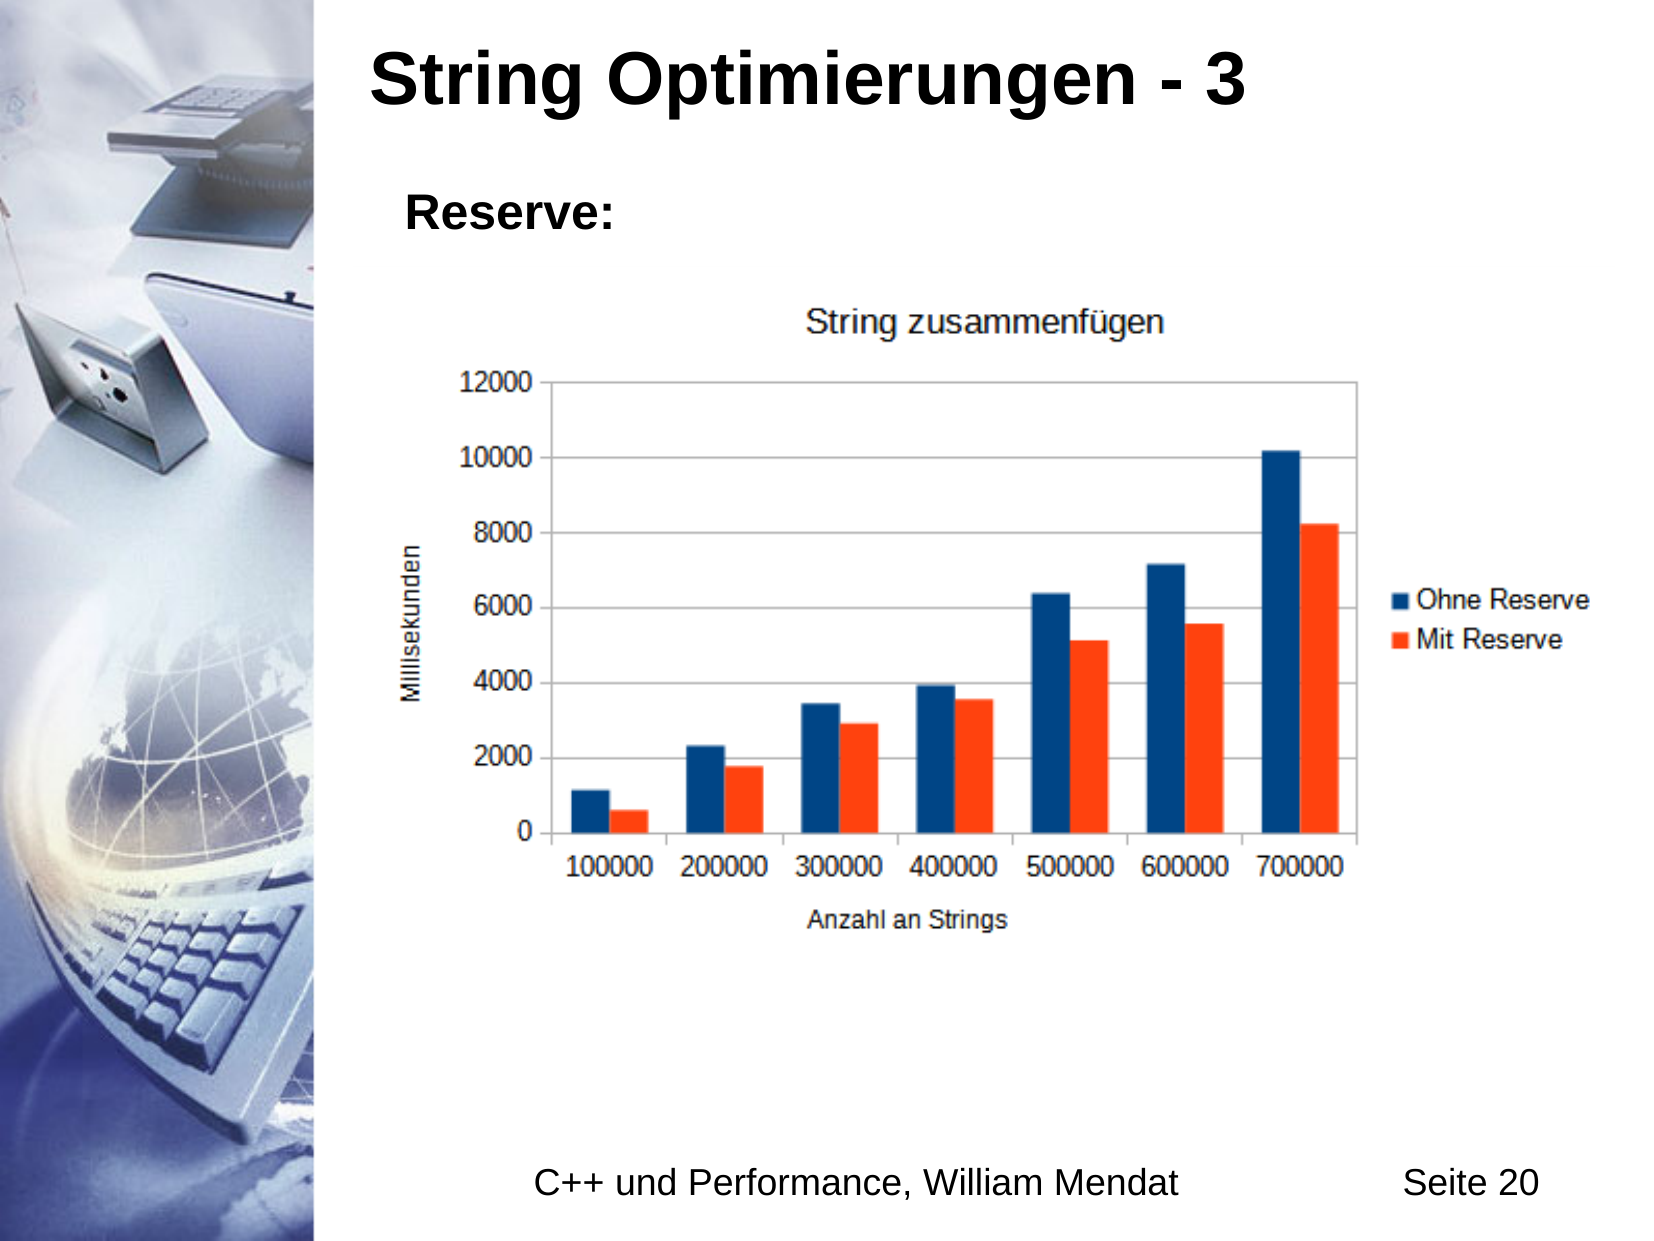

String Optimierungen - 3
Reserve:
C++ und Performance, William Mendat
Seite 20